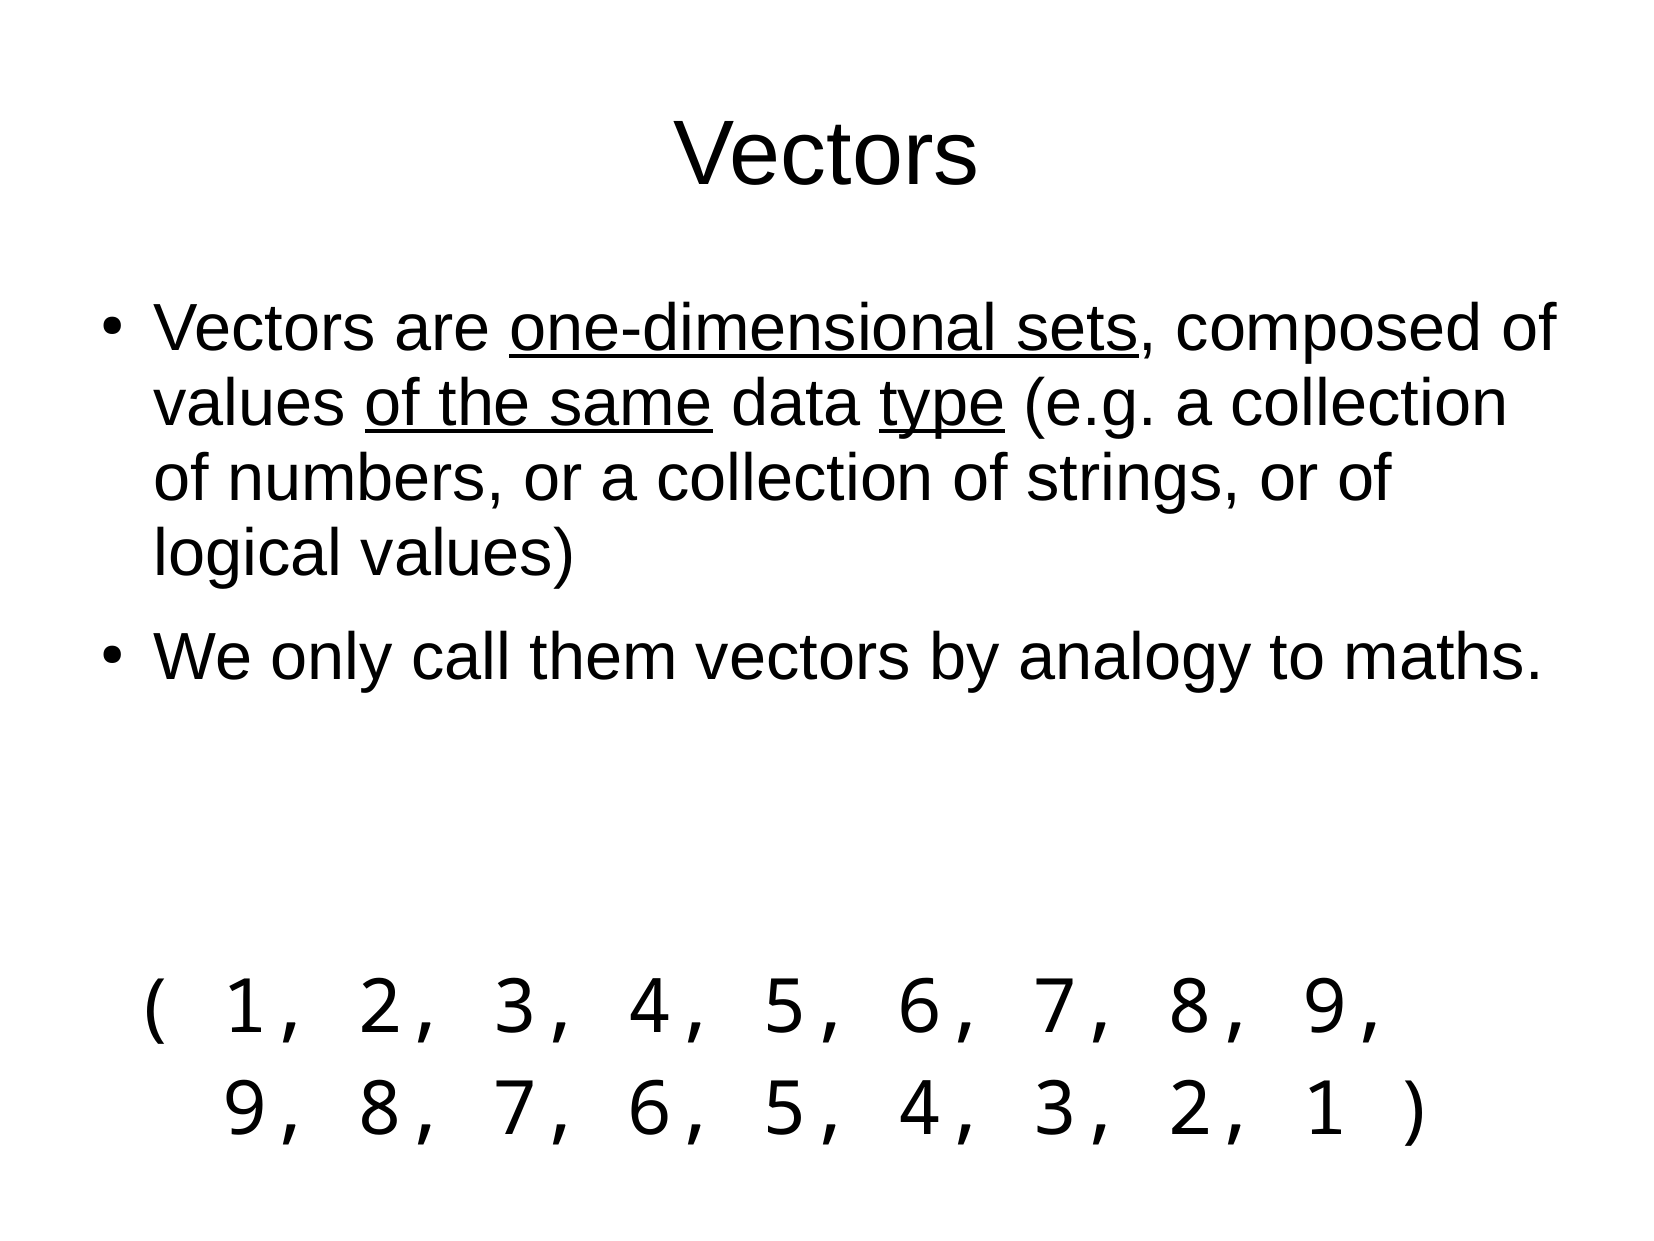

# Vectors
Vectors are one-dimensional sets, composed of values of the same data type (e.g. a collection of numbers, or a collection of strings, or of logical values)
We only call them vectors by analogy to maths.
( 1, 2, 3, 4, 5, 6, 7, 8, 9,
 9, 8, 7, 6, 5, 4, 3, 2, 1 )